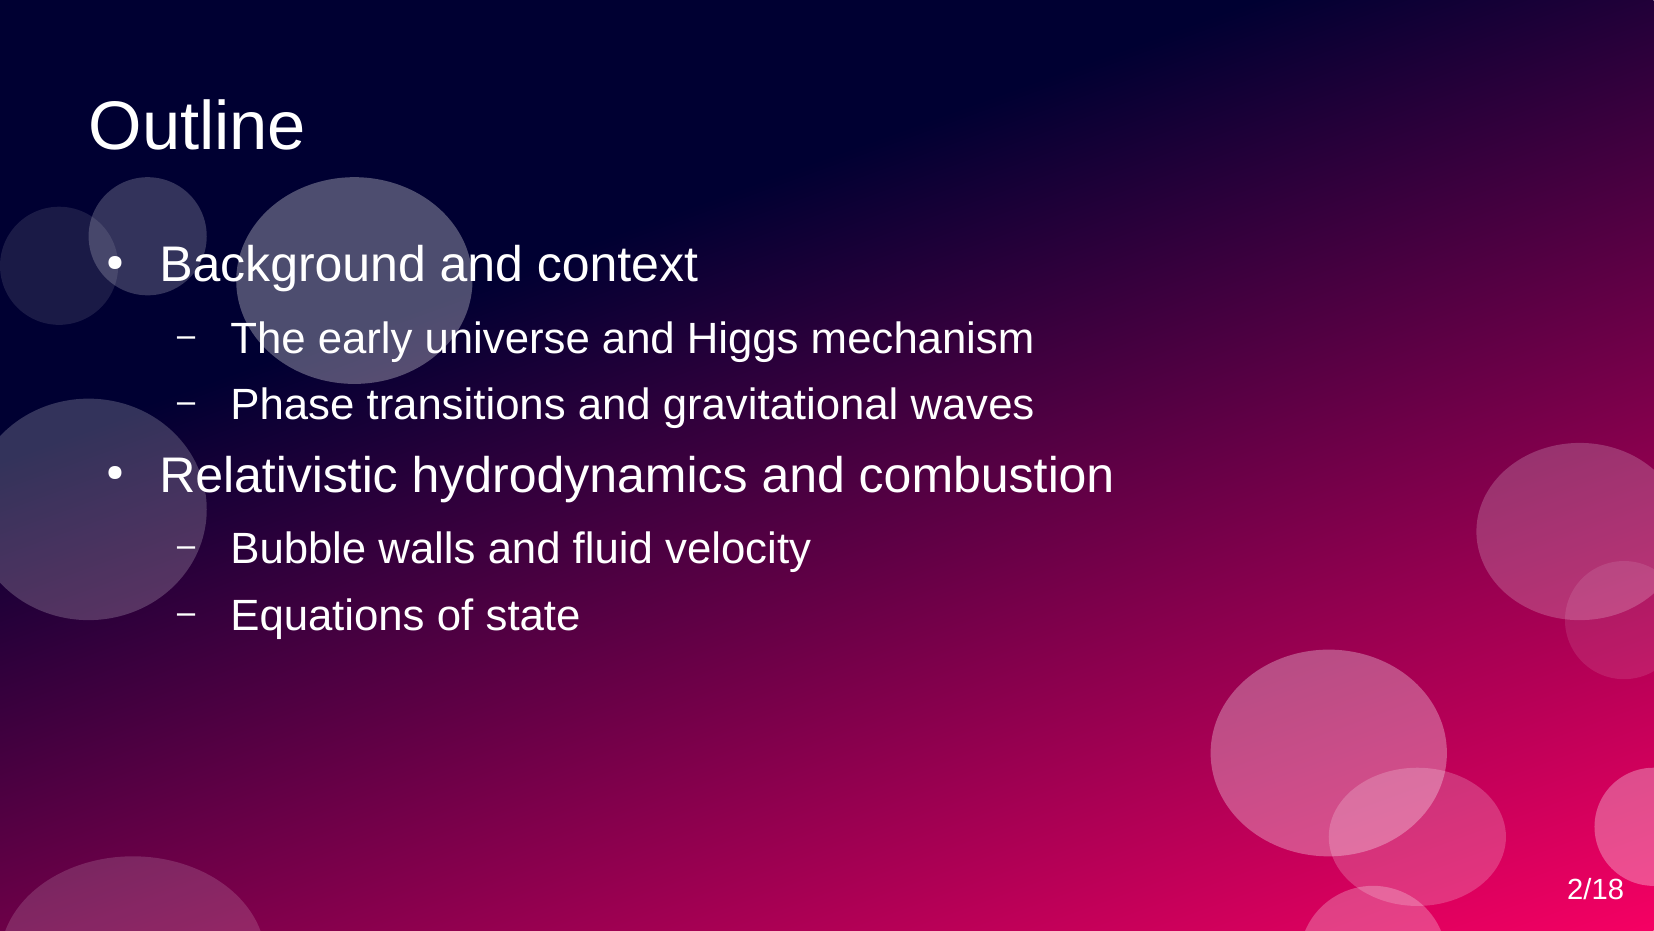

# Outline
Background and context
The early universe and Higgs mechanism
Phase transitions and gravitational waves
Relativistic hydrodynamics and combustion
Bubble walls and fluid velocity
Equations of state
2